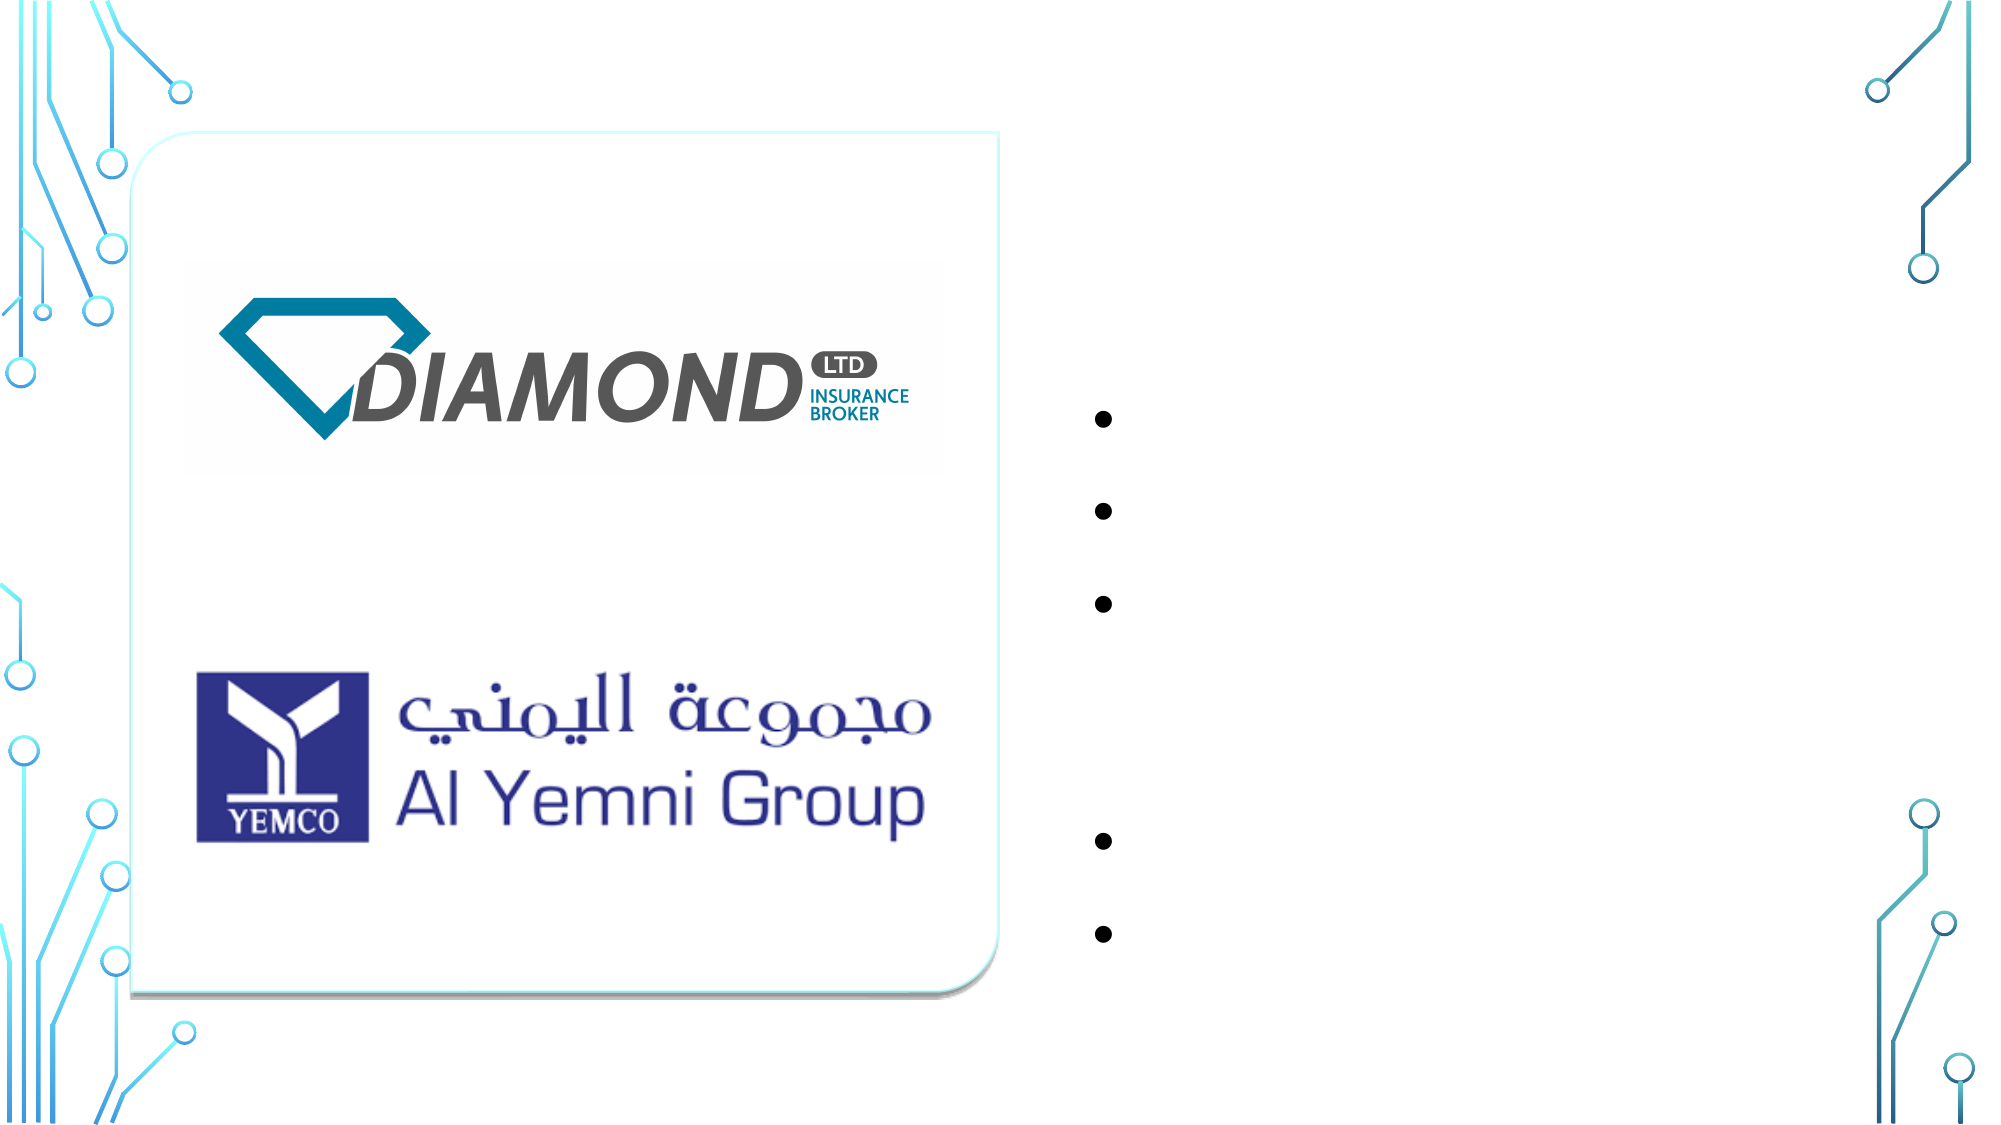

# Al Yemni Group motor insurance system
Branches of Al Yemni group .
User for each branch .
All requests for vehicle insurance to the Diamond system .